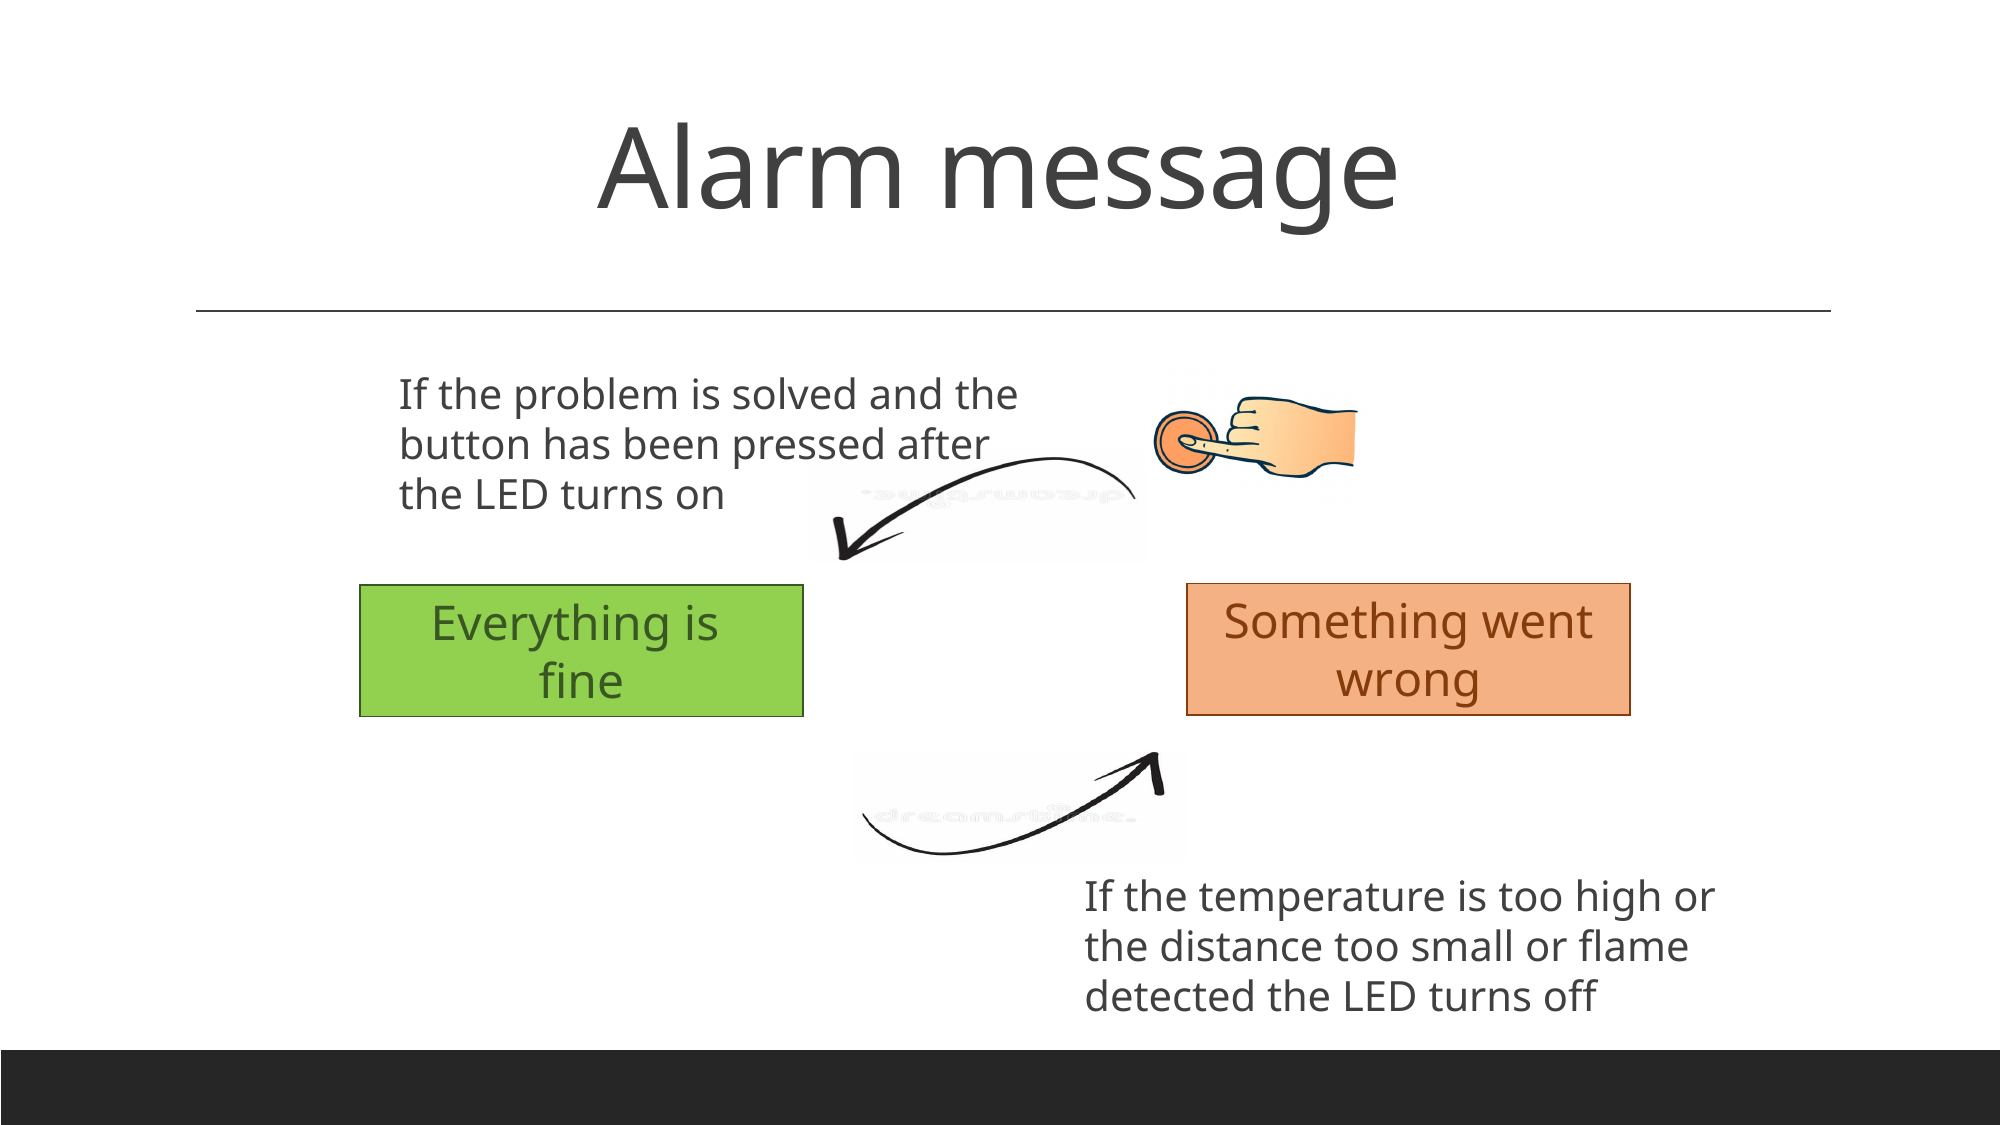

# Alarm message
If the problem is solved and the button has been pressed after the LED turns on
Something went wrong
Everything is
 fine
If the temperature is too high or the distance too small or flame detected the LED turns off